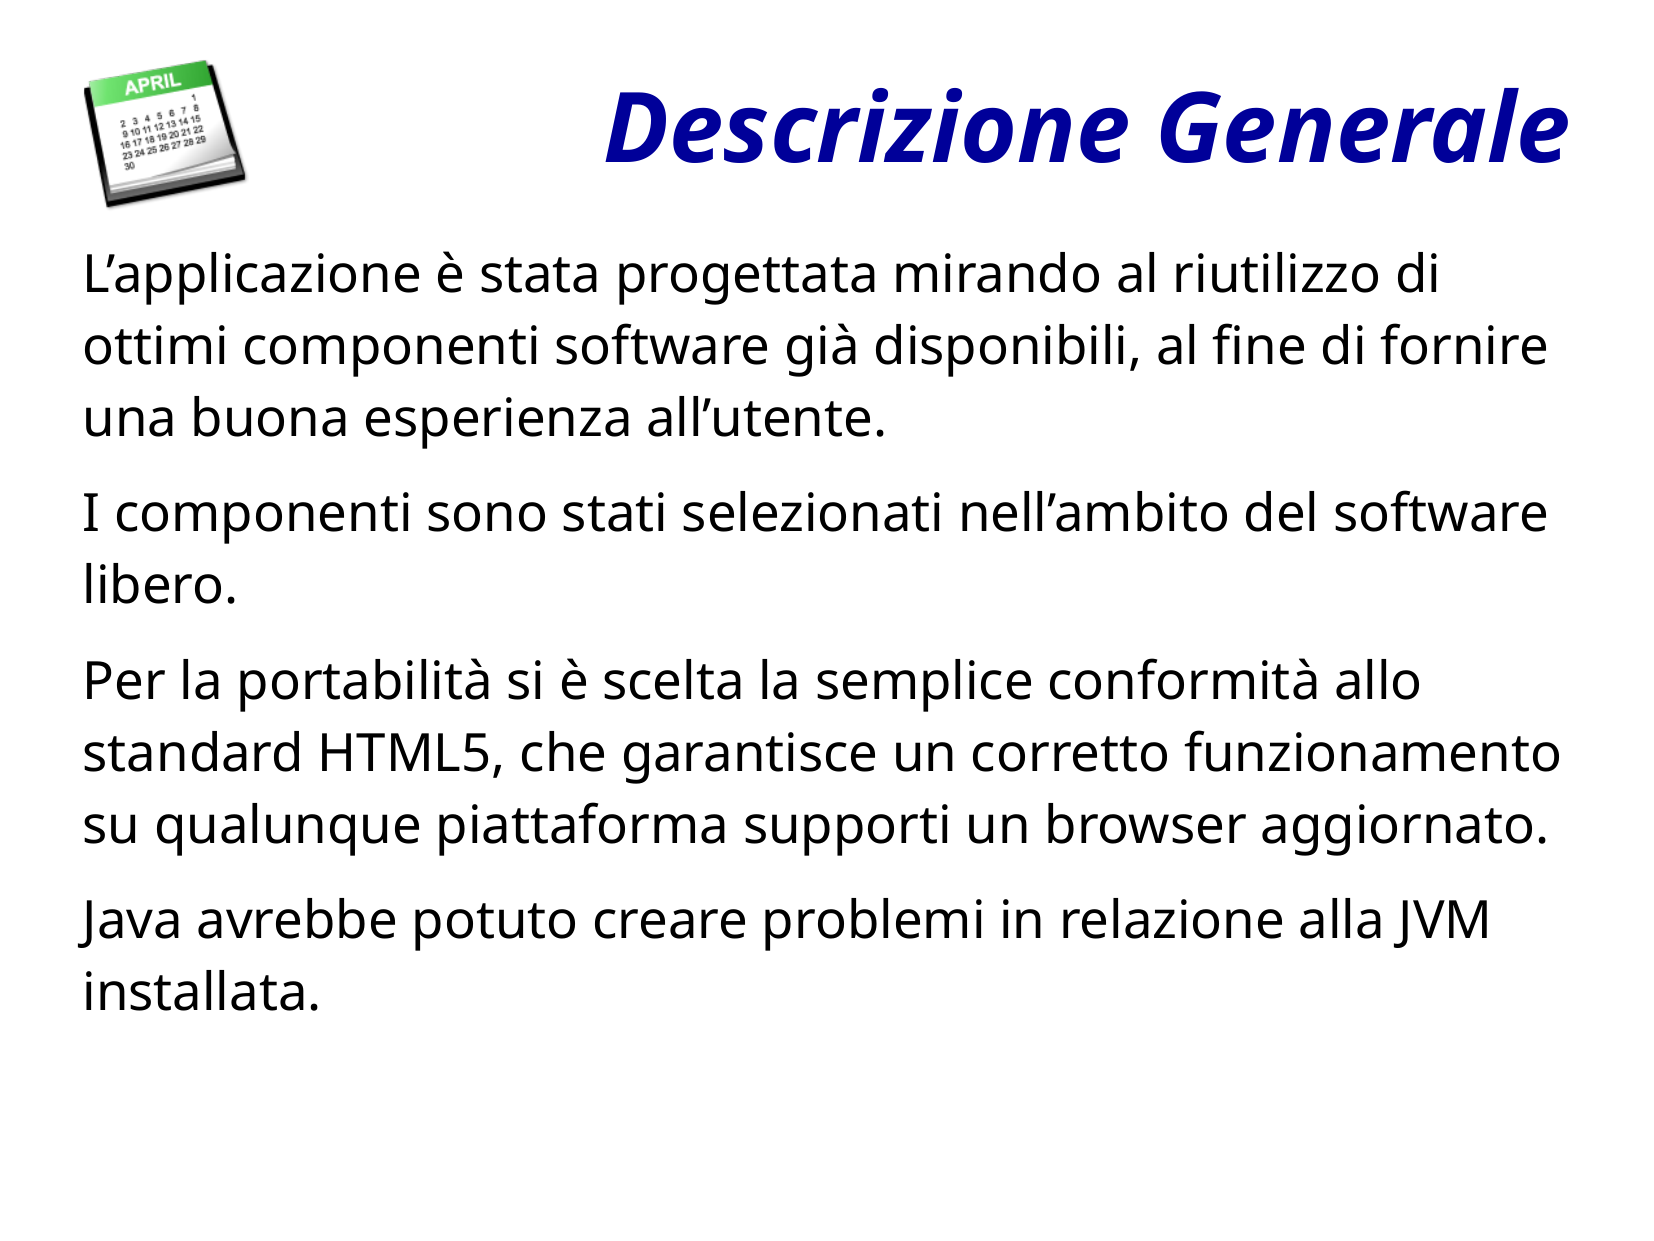

# Descrizione Generale
L’applicazione è stata progettata mirando al riutilizzo di ottimi componenti software già disponibili, al fine di fornire una buona esperienza all’utente.
I componenti sono stati selezionati nell’ambito del software libero.
Per la portabilità si è scelta la semplice conformità allo standard HTML5, che garantisce un corretto funzionamento su qualunque piattaforma supporti un browser aggiornato.
Java avrebbe potuto creare problemi in relazione alla JVM installata.